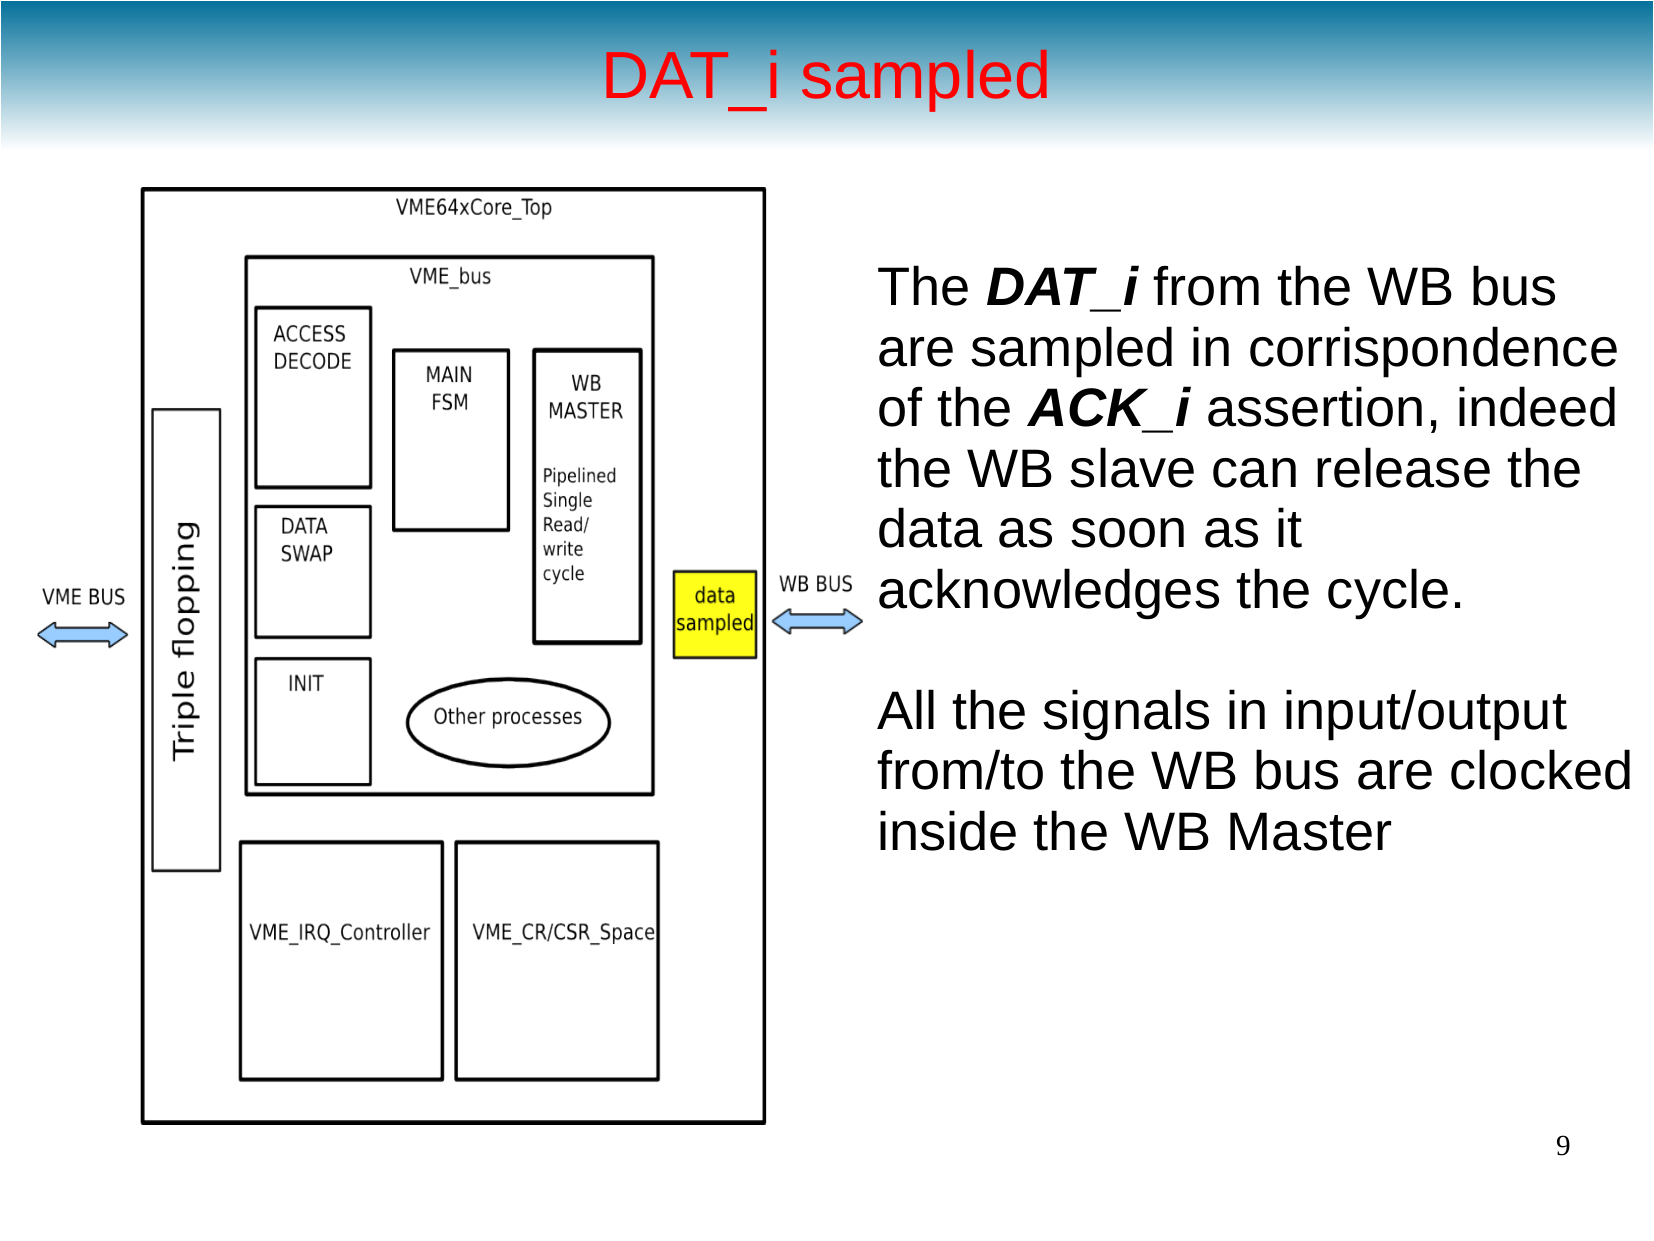

DAT_i sampled
The DAT_i from the WB bus are sampled in corrispondence of the ACK_i assertion, indeed the WB slave can release the data as soon as it acknowledges the cycle.
All the signals in input/output from/to the WB bus are clocked inside the WB Master
9